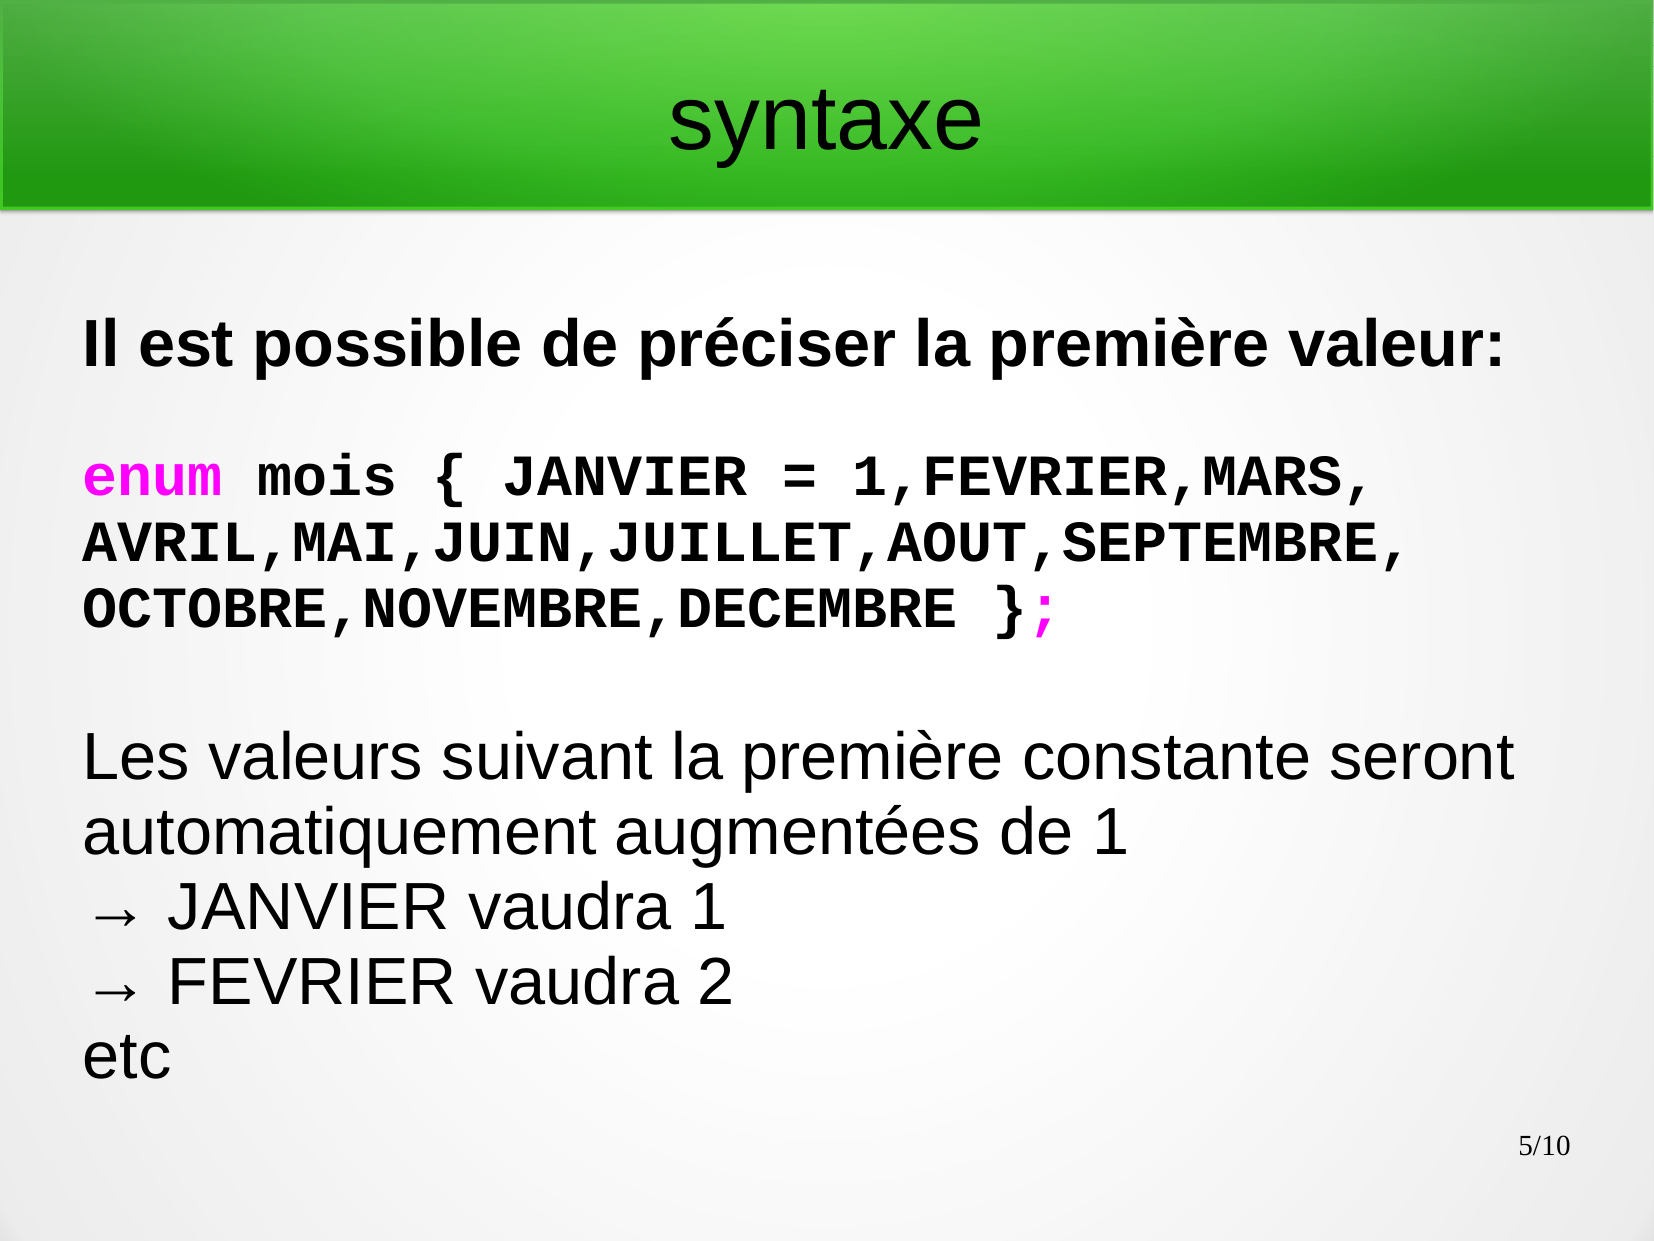

# syntaxe
Il est possible de préciser la première valeur:
enum mois { JANVIER = 1,FEVRIER,MARS,
AVRIL,MAI,JUIN,JUILLET,AOUT,SEPTEMBRE,
OCTOBRE,NOVEMBRE,DECEMBRE };
Les valeurs suivant la première constante seront automatiquement augmentées de 1
→ JANVIER vaudra 1
→ FEVRIER vaudra 2
etc
5